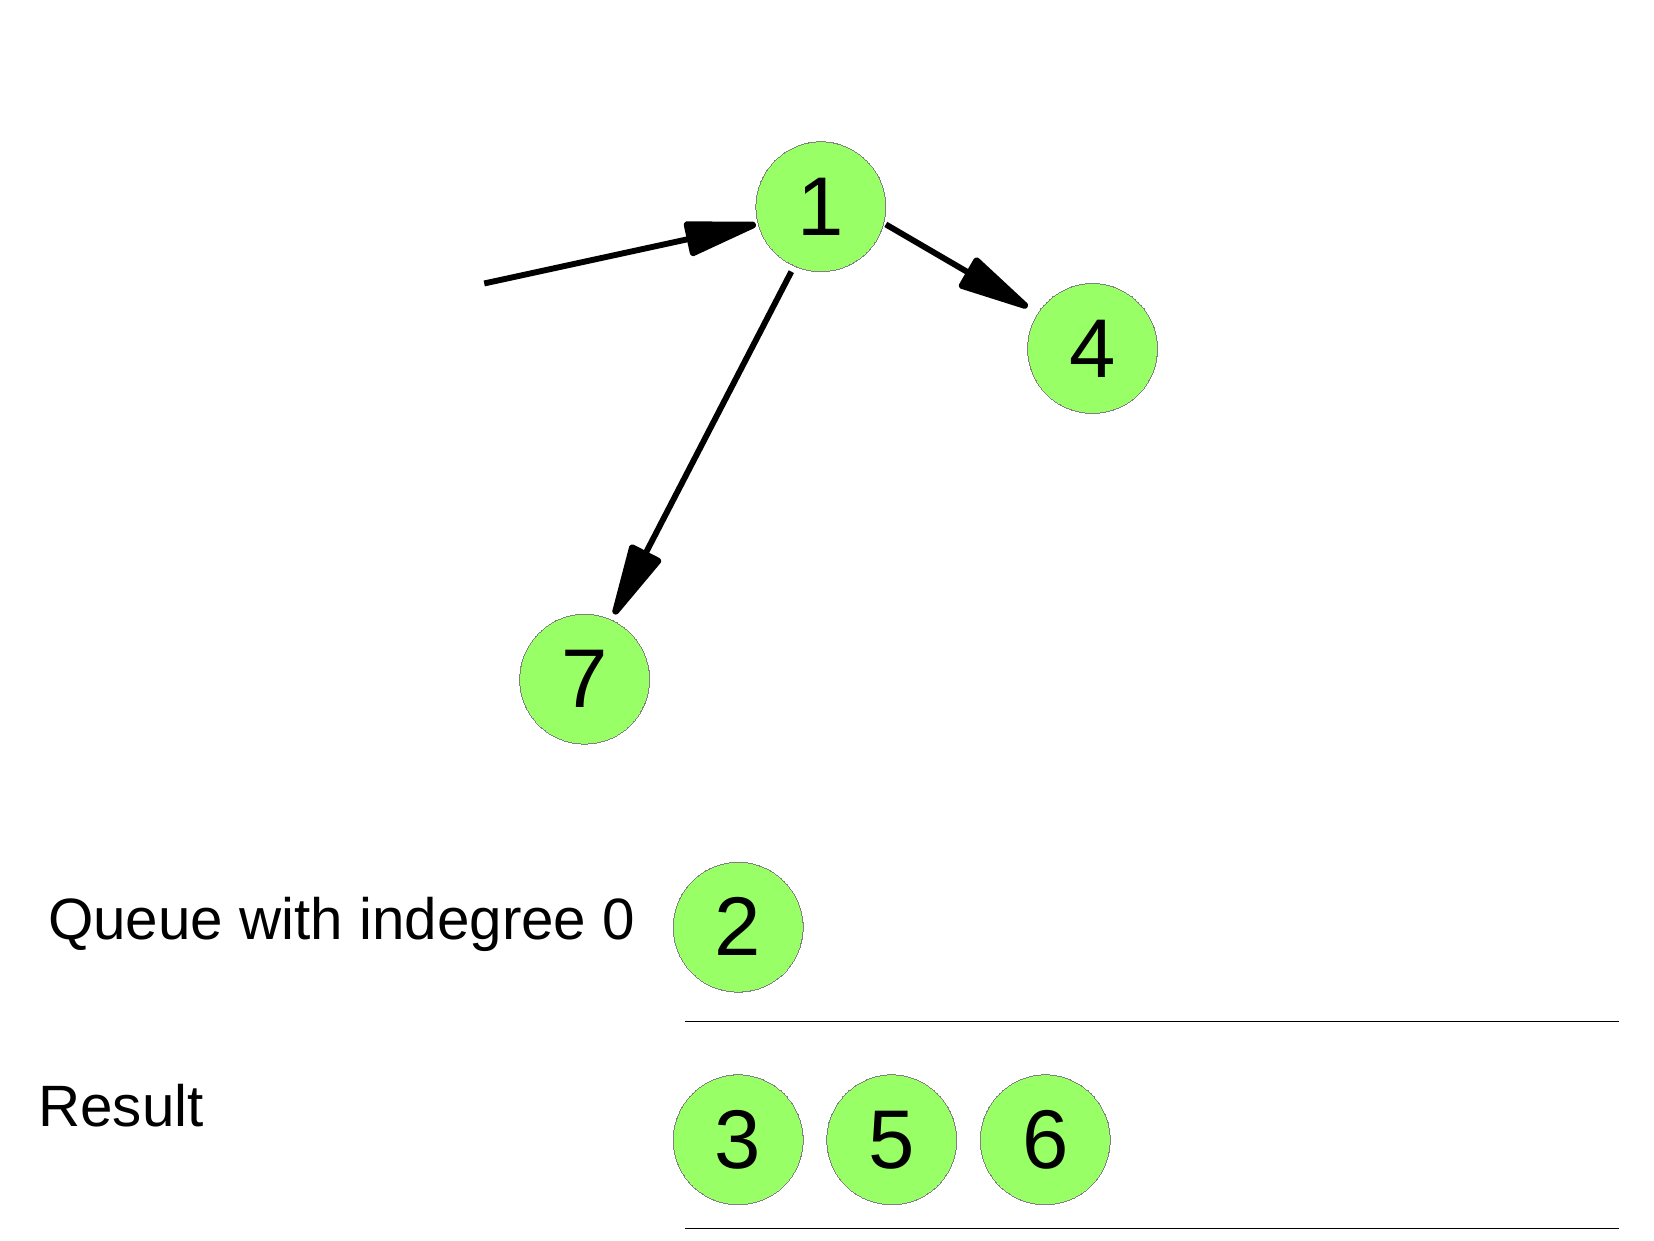

1
4
7
2
Queue with indegree 0
Result
3
5
6